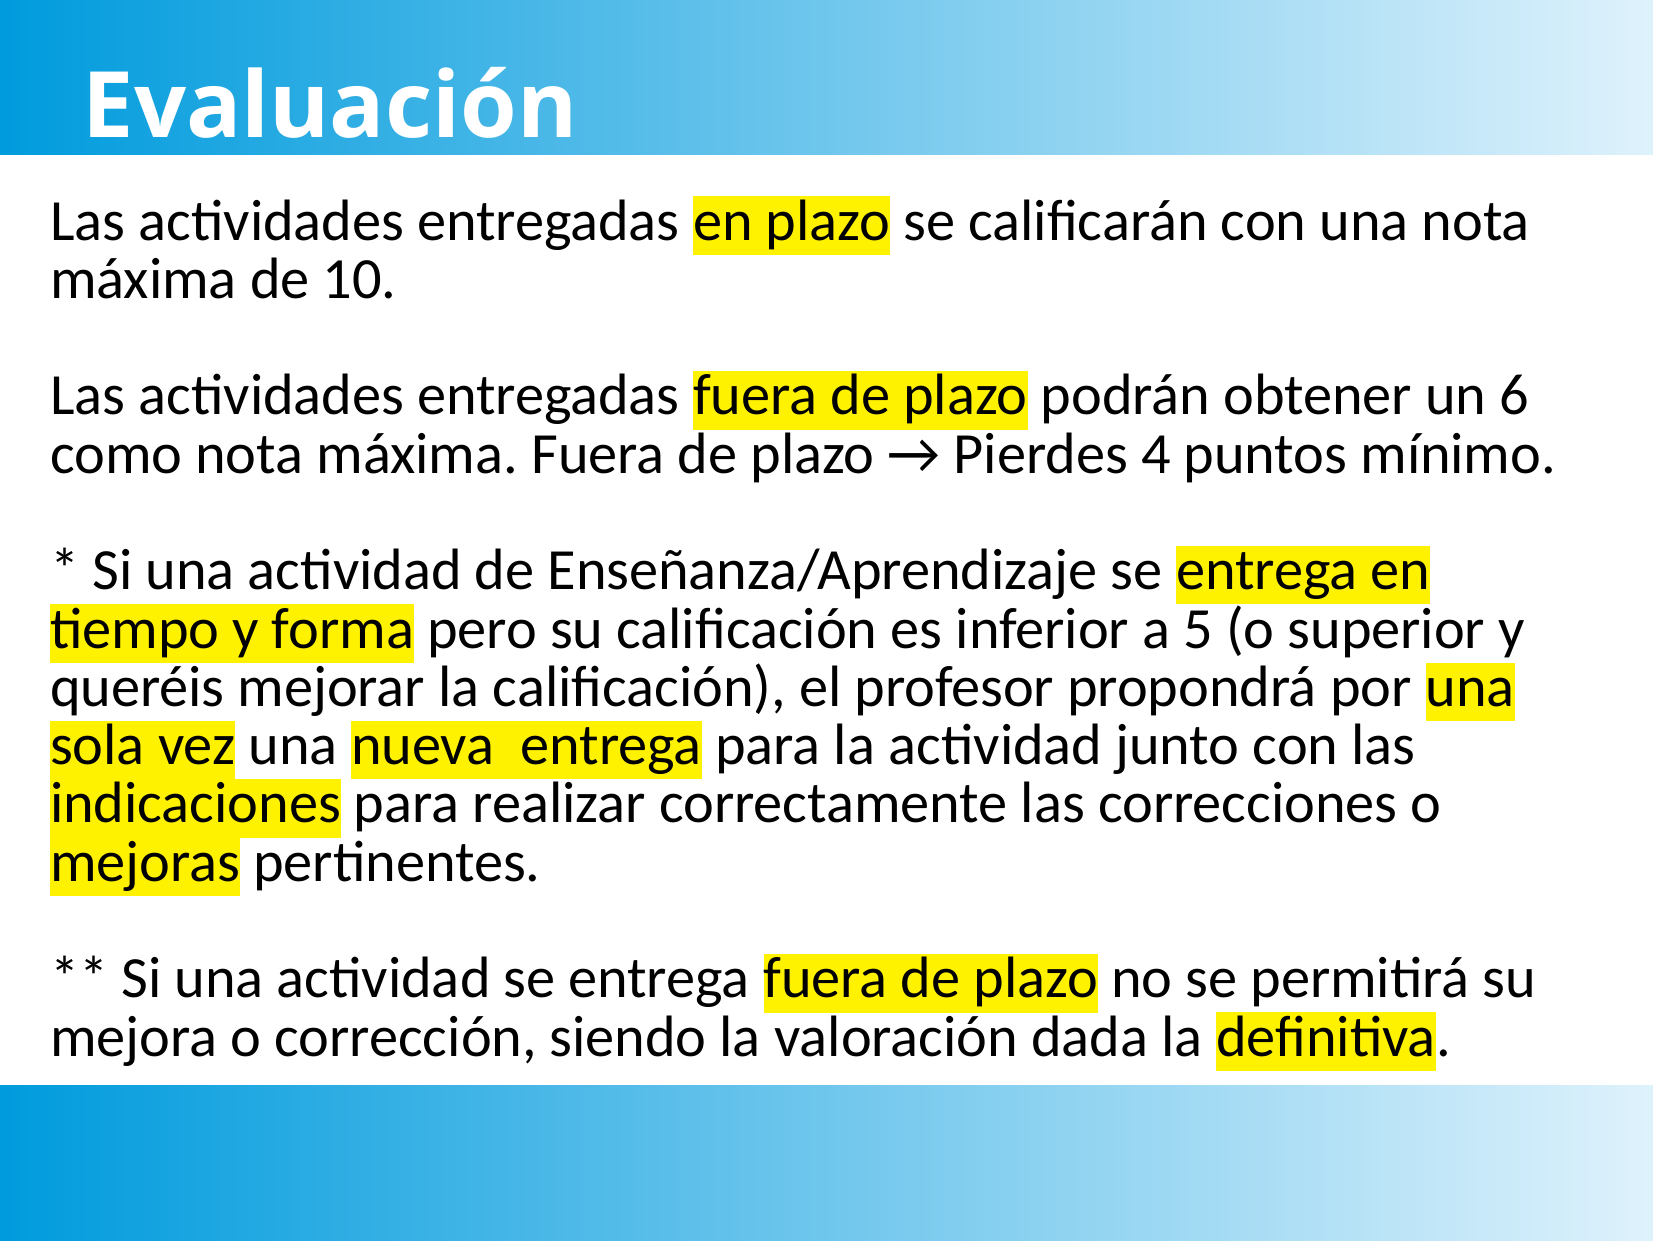

# Evaluación
Las actividades entregadas en plazo se calificarán con una nota máxima de 10.
Las actividades entregadas fuera de plazo podrán obtener un 6 como nota máxima. Fuera de plazo → Pierdes 4 puntos mínimo.
* Si una actividad de Enseñanza/Aprendizaje se entrega en tiempo y forma pero su calificación es inferior a 5 (o superior y queréis mejorar la calificación), el profesor propondrá por una sola vez una nueva entrega para la actividad junto con las indicaciones para realizar correctamente las correcciones o mejoras pertinentes.
** Si una actividad se entrega fuera de plazo no se permitirá su mejora o corrección, siendo la valoración dada la definitiva.